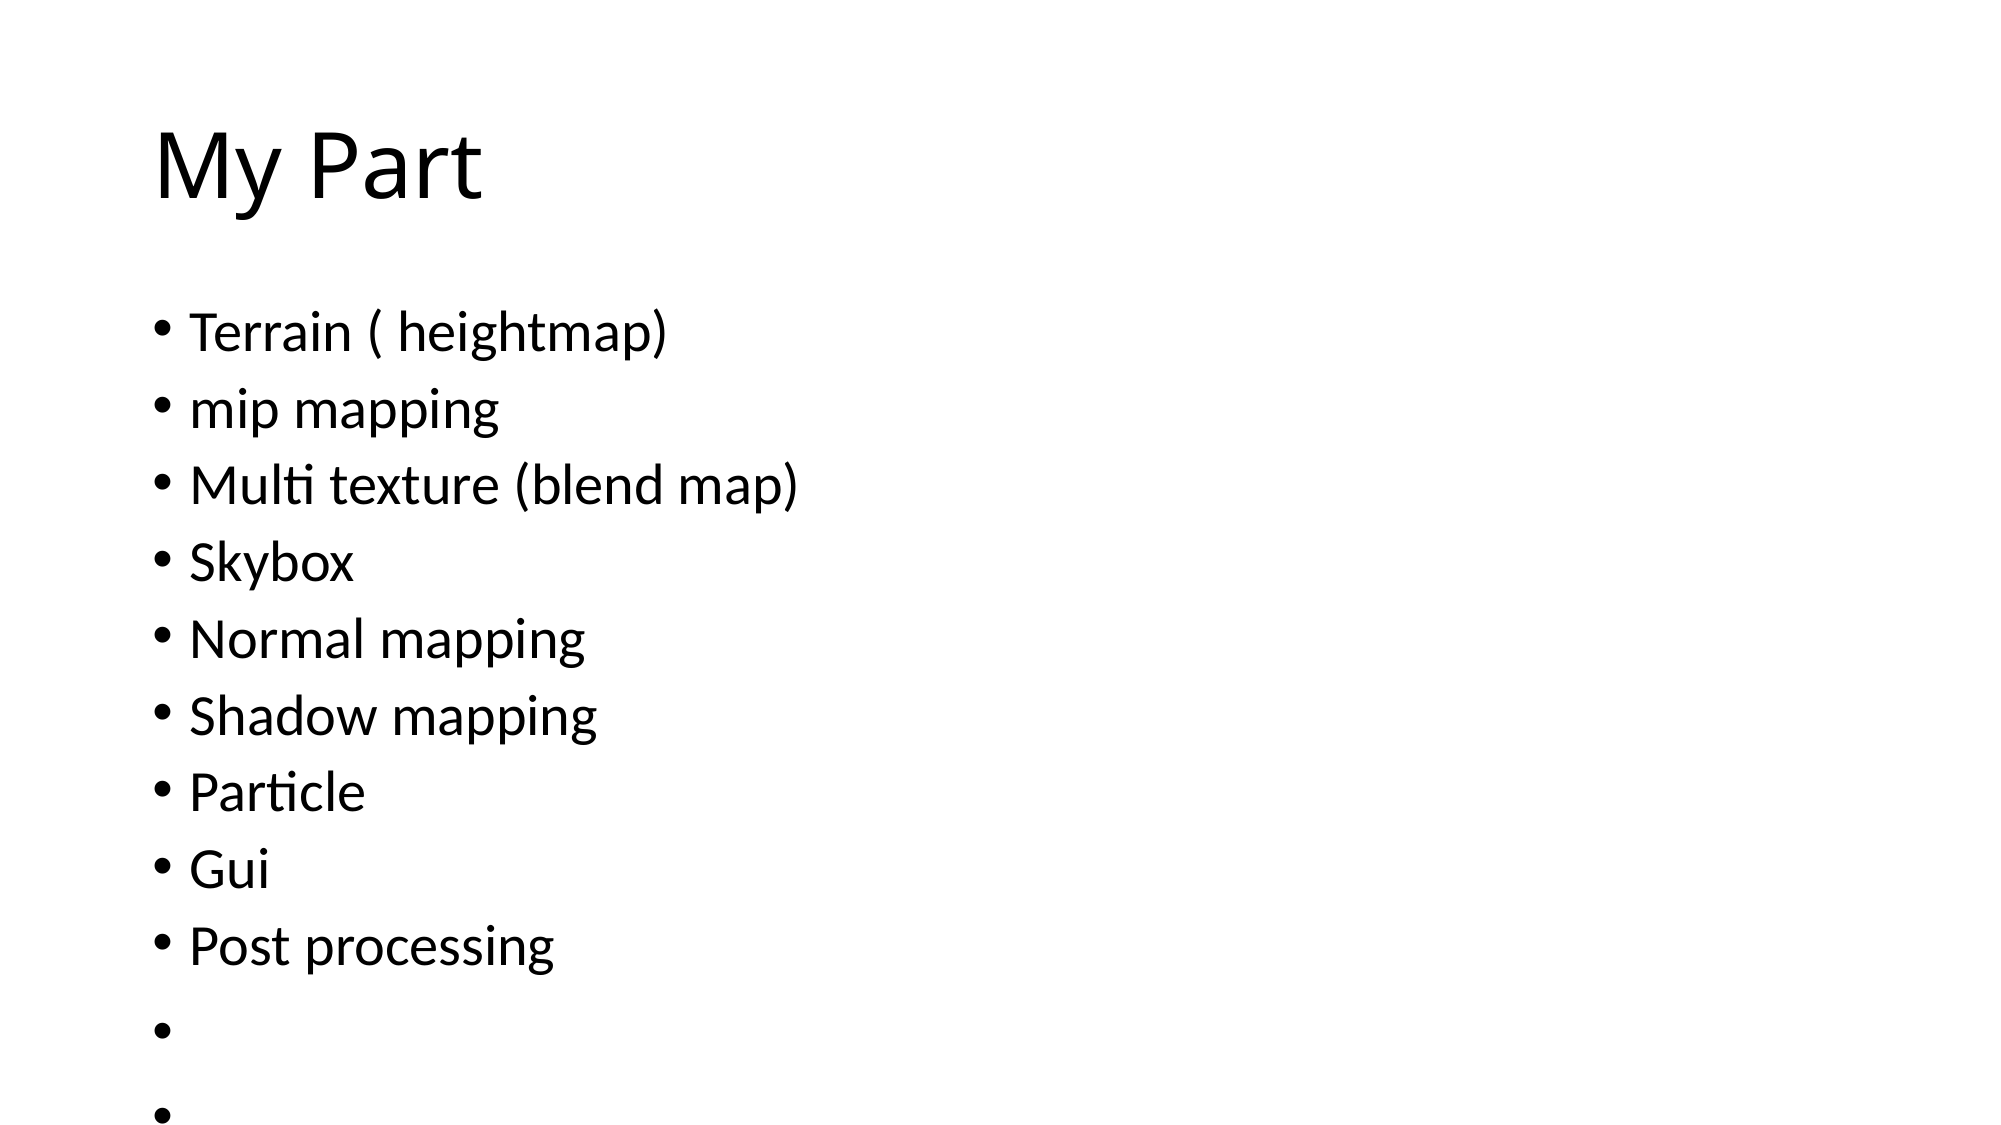

# My Part
Terrain ( heightmap)
mip mapping
Multi texture (blend map)
Skybox
Normal mapping
Shadow mapping
Particle
Gui
Post processing